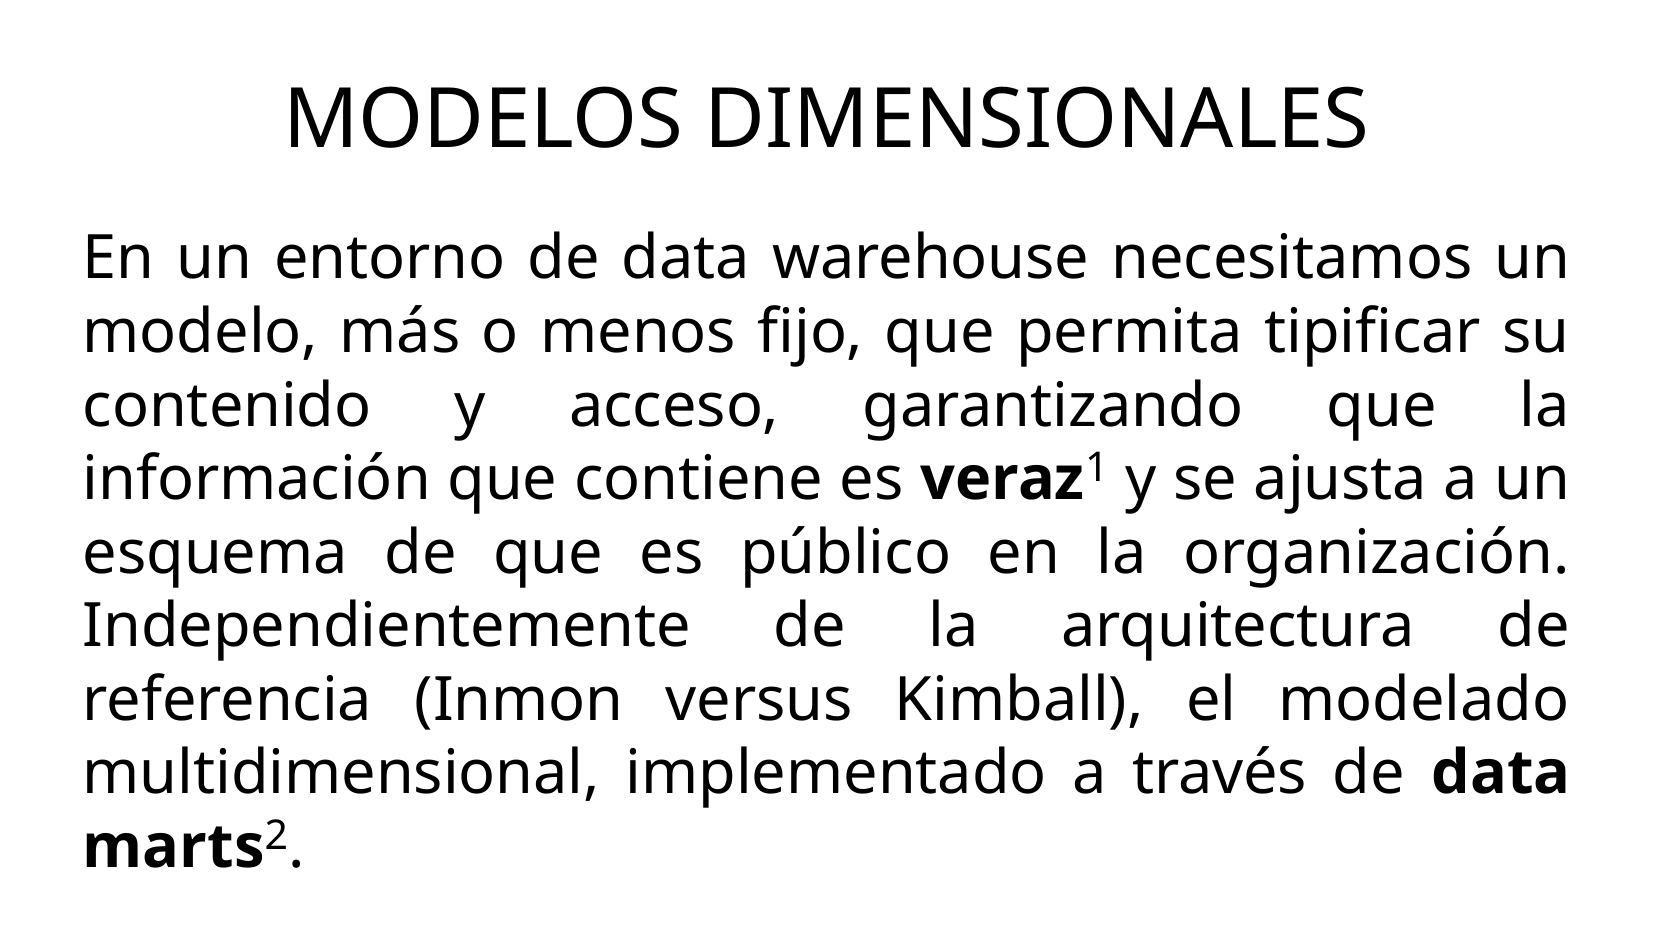

# MODELOS DIMENSIONALES
En un entorno de data warehouse necesitamos un modelo, más o menos fijo, que permita tipificar su contenido y acceso, garantizando que la información que contiene es veraz1 y se ajusta a un esquema de que es público en la organización. Independientemente de la arquitectura de referencia (Inmon versus Kimball), el modelado multidimensional, implementado a través de data marts2.